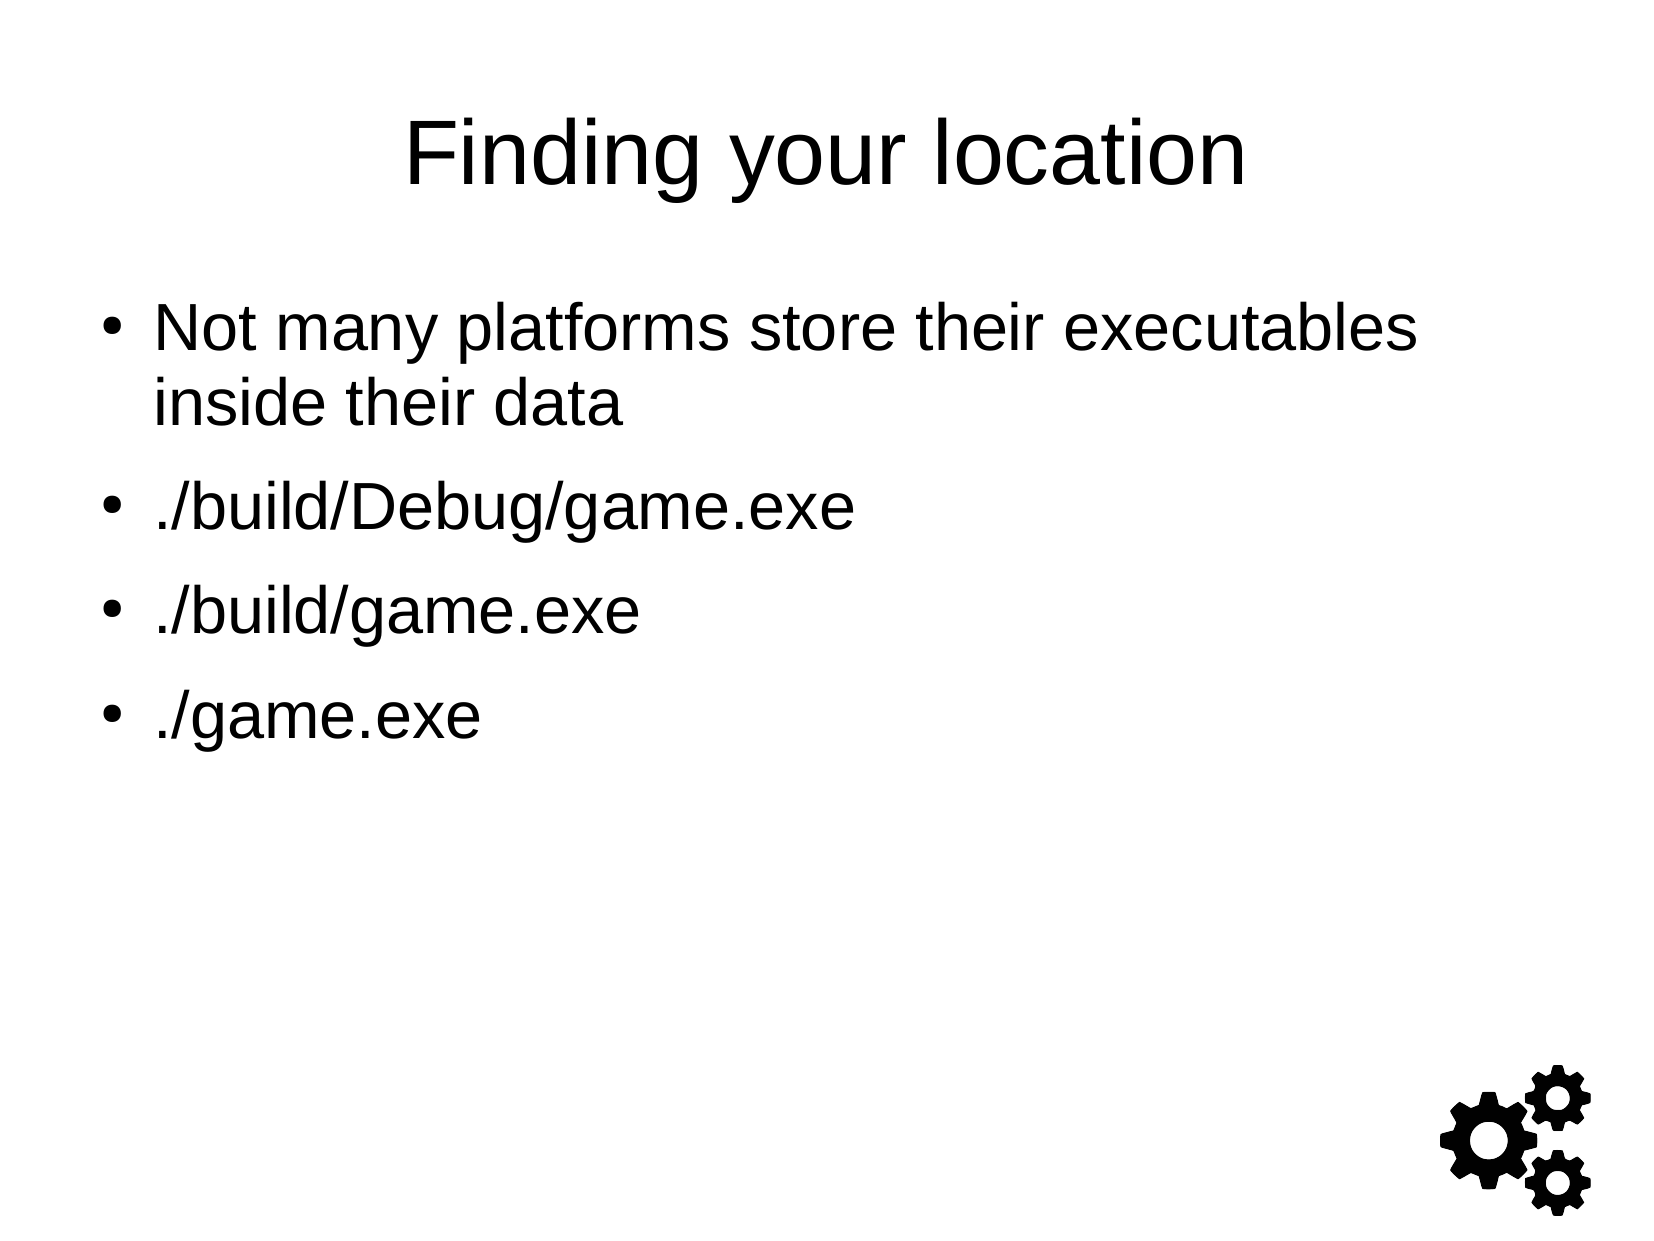

# Finding your location
Not many platforms store their executables inside their data
./build/Debug/game.exe
./build/game.exe
./game.exe